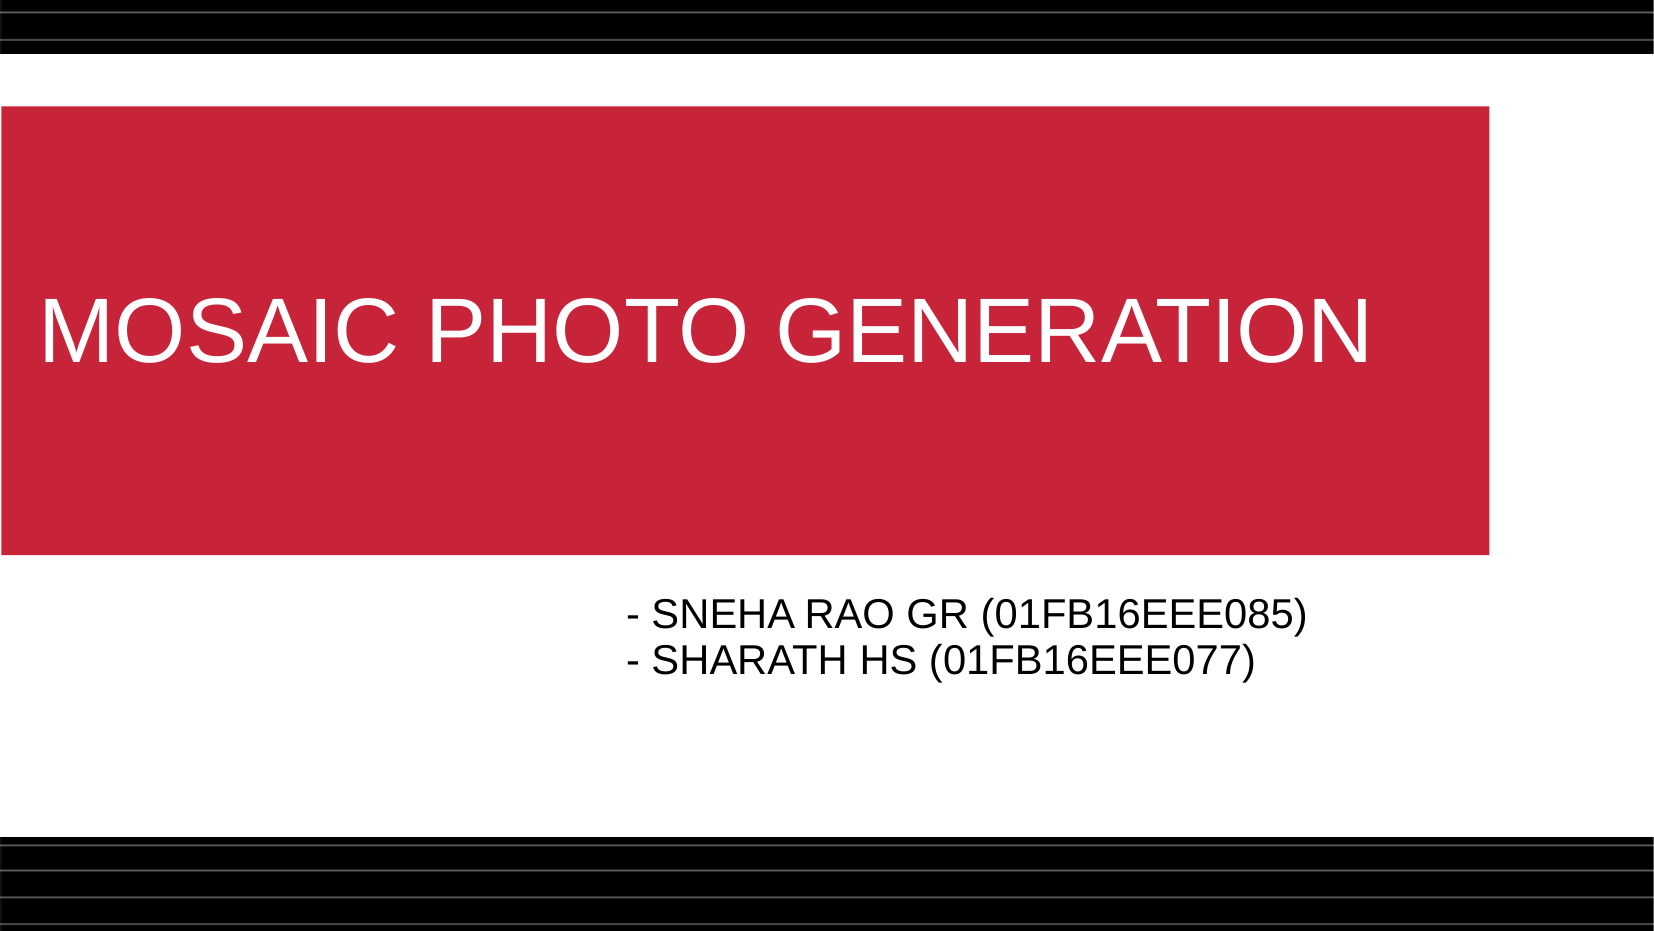

# MOSAIC PHOTO GENERATION
- SNEHA RAO GR (01FB16EEE085)
- SHARATH HS (01FB16EEE077)